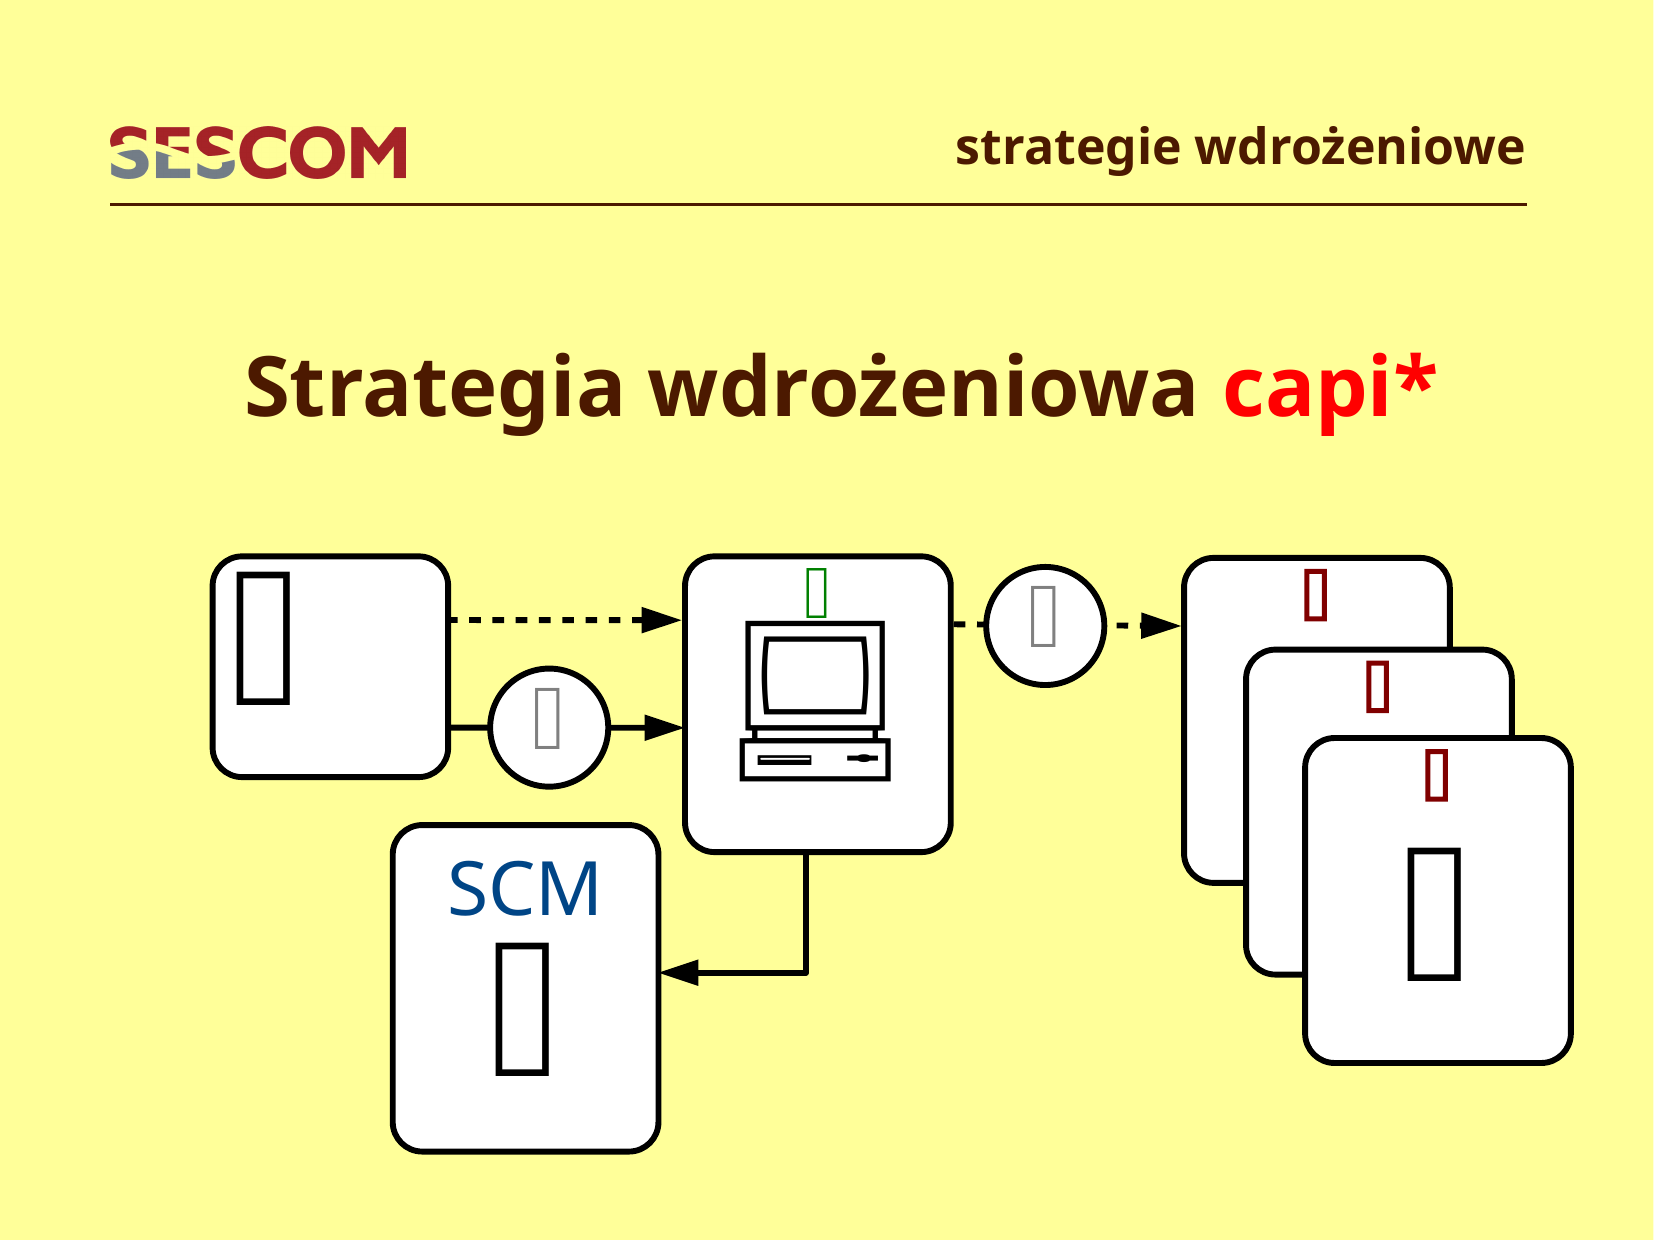

strategie wdrożeniowe
Strategia wdrożeniowa capi*





@


@


SCM
